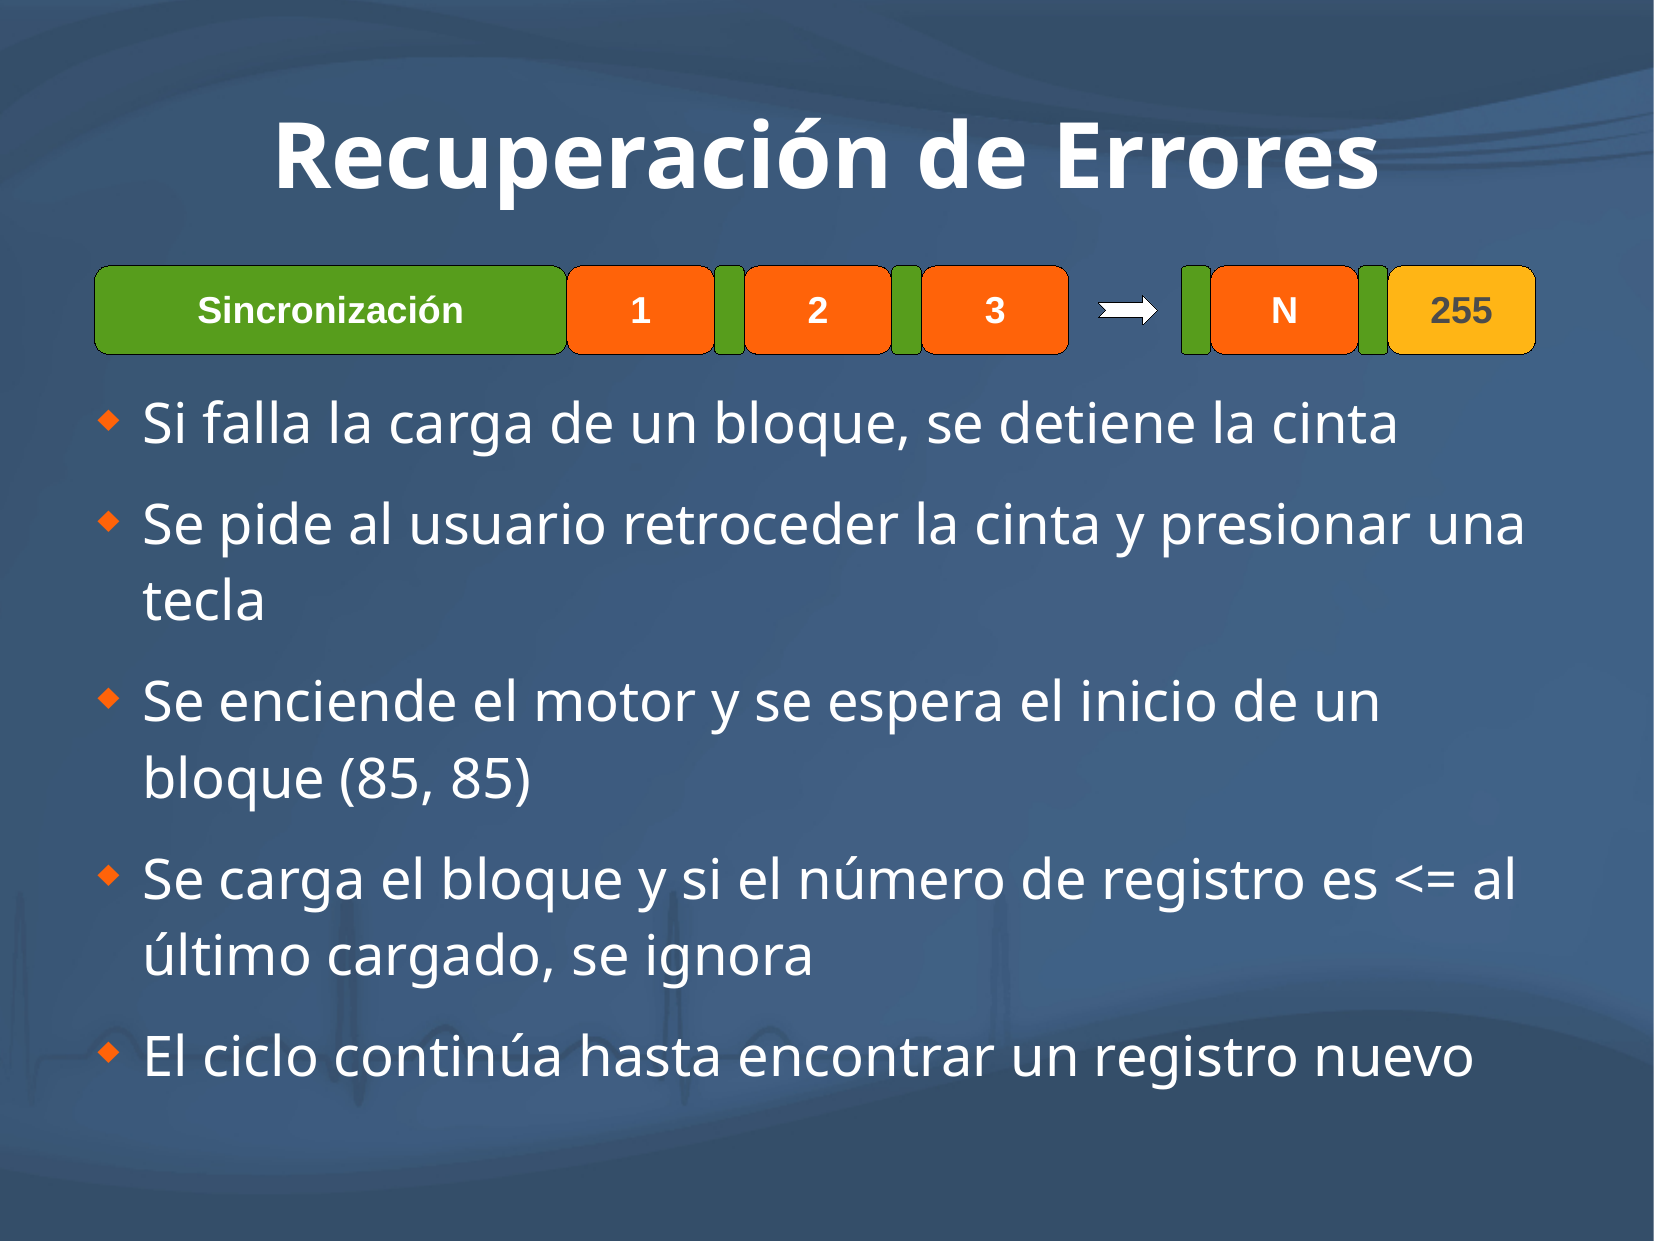

# Recuperación de Errores
Sincronización
1
2
3
N
255
Si falla la carga de un bloque, se detiene la cinta
Se pide al usuario retroceder la cinta y presionar una tecla
Se enciende el motor y se espera el inicio de un bloque (85, 85)
Se carga el bloque y si el número de registro es <= al último cargado, se ignora
El ciclo continúa hasta encontrar un registro nuevo